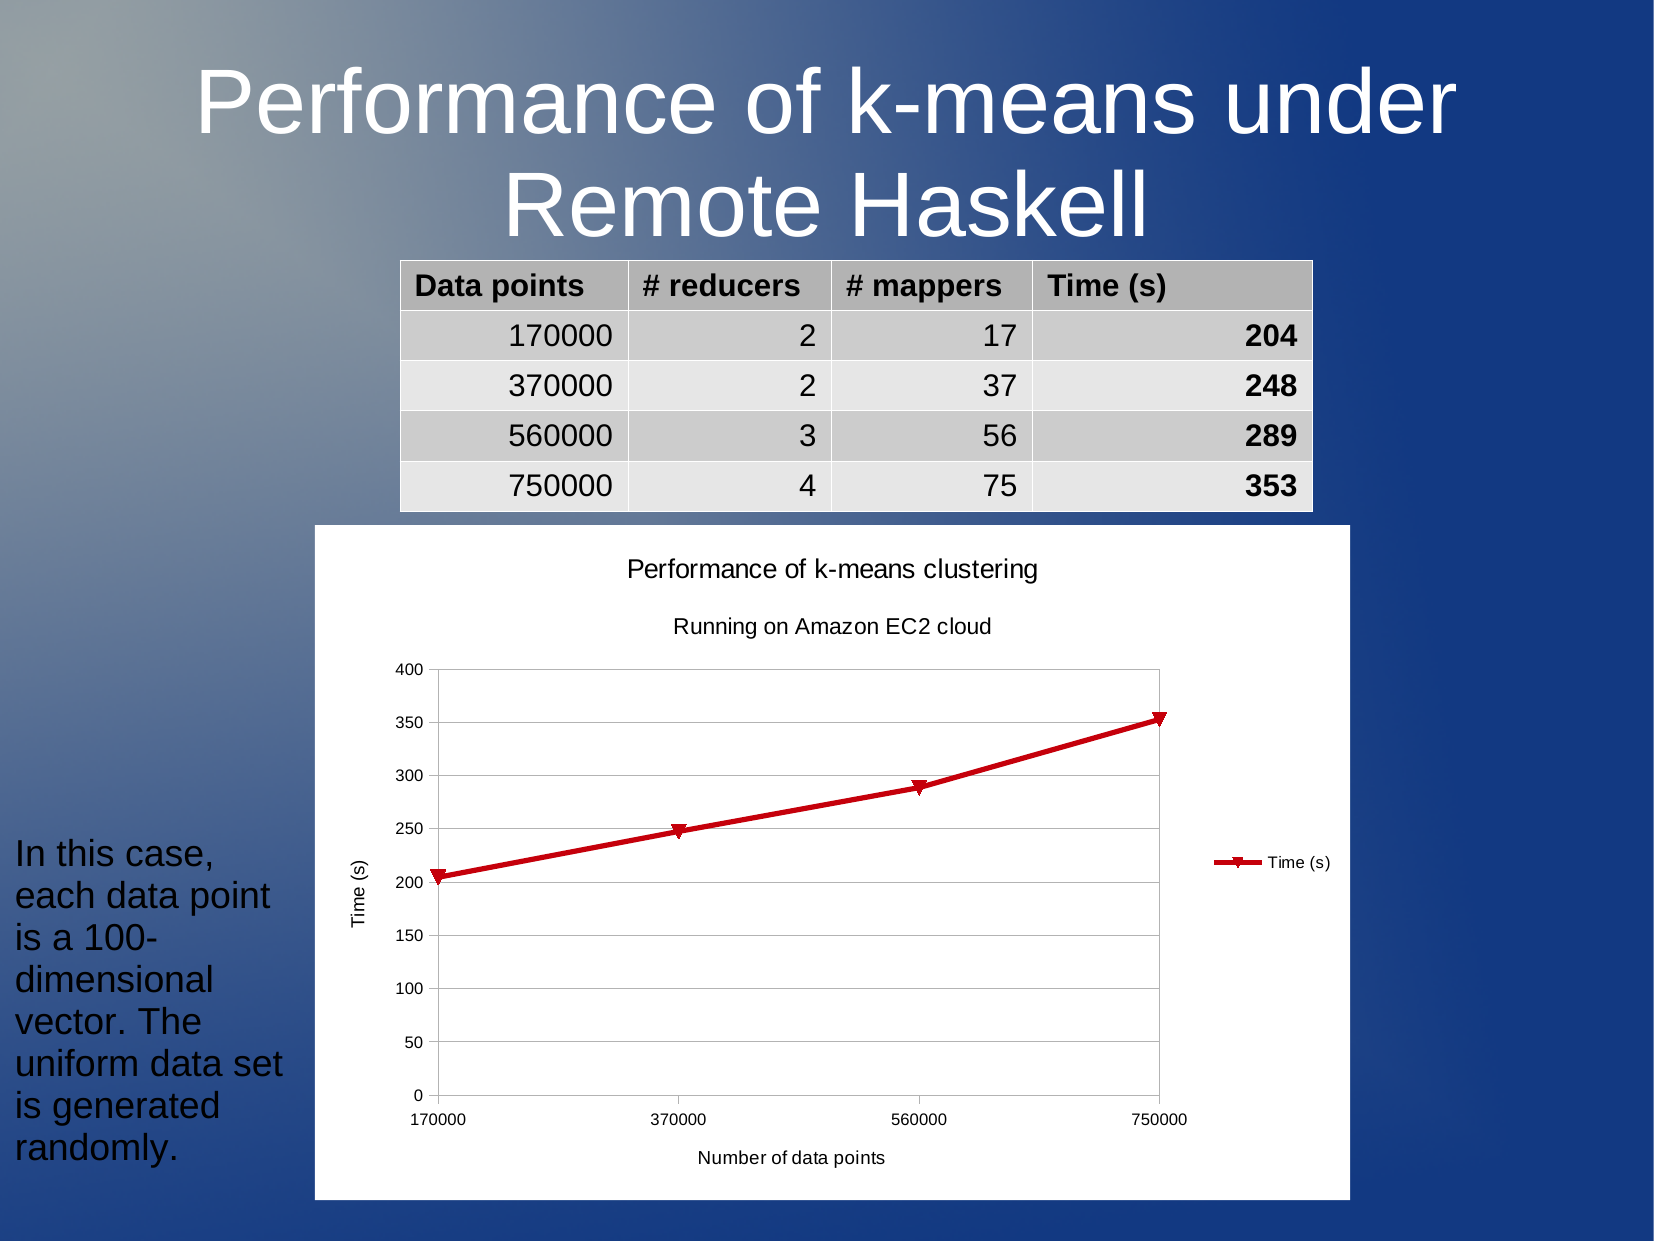

# Performance of k-means under Remote Haskell
| Data points | # reducers | # mappers | Time (s) |
| --- | --- | --- | --- |
| 170000 | 2 | 17 | 204 |
| 370000 | 2 | 37 | 248 |
| 560000 | 3 | 56 | 289 |
| 750000 | 4 | 75 | 353 |
### Chart: Performance of k-means clustering
Running on Amazon EC2 cloud
| Category | Time (s) |
|---|---|
| 170000 | 204.481598854 |
| 370000 | 247.538853884 |
| 560000 | 288.722985029 |
| 750000 | 352.767335892 |In this case, each data point is a 100-dimensional vector. The uniform data set is generated randomly.